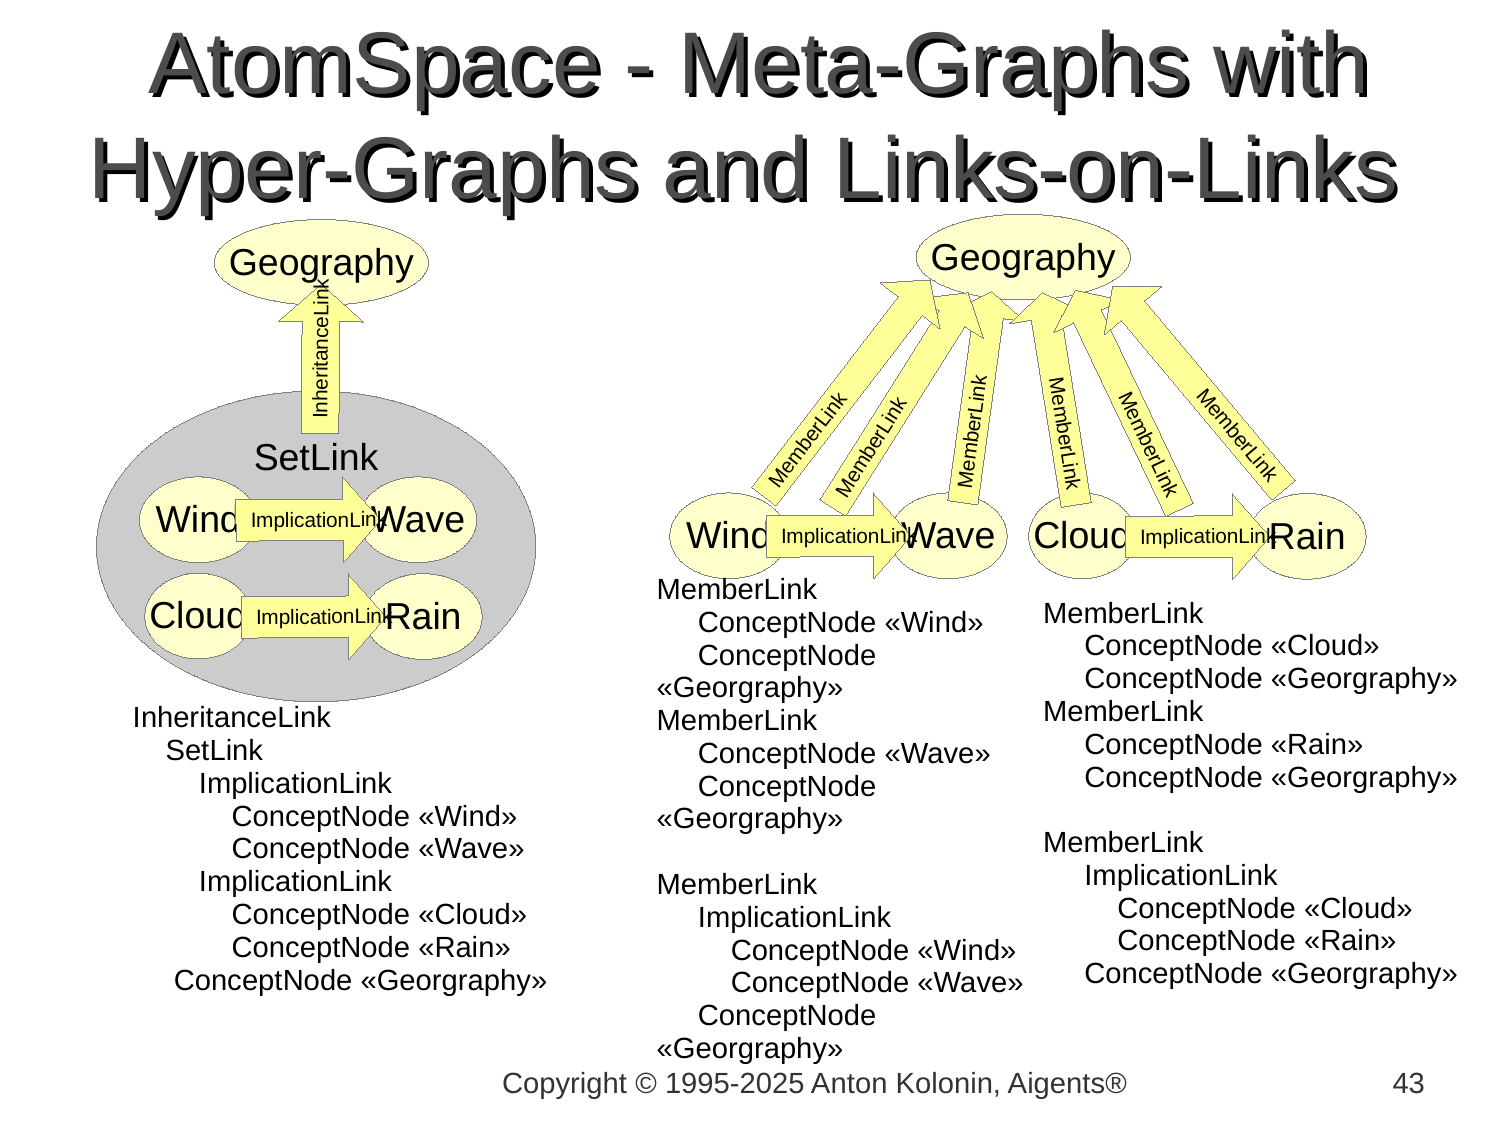

# AtomSpace - Meta-Graphs with Hyper-Graphs and Links-on-Links
Geography
Geography
InheritanceLink
MemberLink
MemberLink
MemberLink
MemberLink
MemberLink
MemberLink
SetLink
Wind
Wave
ImplicationLink
Wind
Wave
Cloud
ImplicationLink
Rain
ImplicationLink
MemberLink
 ConceptNode «Wind»
 ConceptNode «Georgraphy»
MemberLink
 ConceptNode «Wave»
 ConceptNode «Georgraphy»
MemberLink
 ImplicationLink
 ConceptNode «Wind»
 ConceptNode «Wave»
 ConceptNode «Georgraphy»
Cloud
Rain
ImplicationLink
MemberLink
 ConceptNode «Cloud»
 ConceptNode «Georgraphy»
MemberLink
 ConceptNode «Rain»
 ConceptNode «Georgraphy»
MemberLink
 ImplicationLink
 ConceptNode «Cloud»
 ConceptNode «Rain»
 ConceptNode «Georgraphy»
InheritanceLink
 SetLink
 ImplicationLink
 ConceptNode «Wind»
 ConceptNode «Wave»
 ImplicationLink
 ConceptNode «Cloud»
 ConceptNode «Rain»
 ConceptNode «Georgraphy»
Copyright © 1995-2025 Anton Kolonin, Aigents®
43